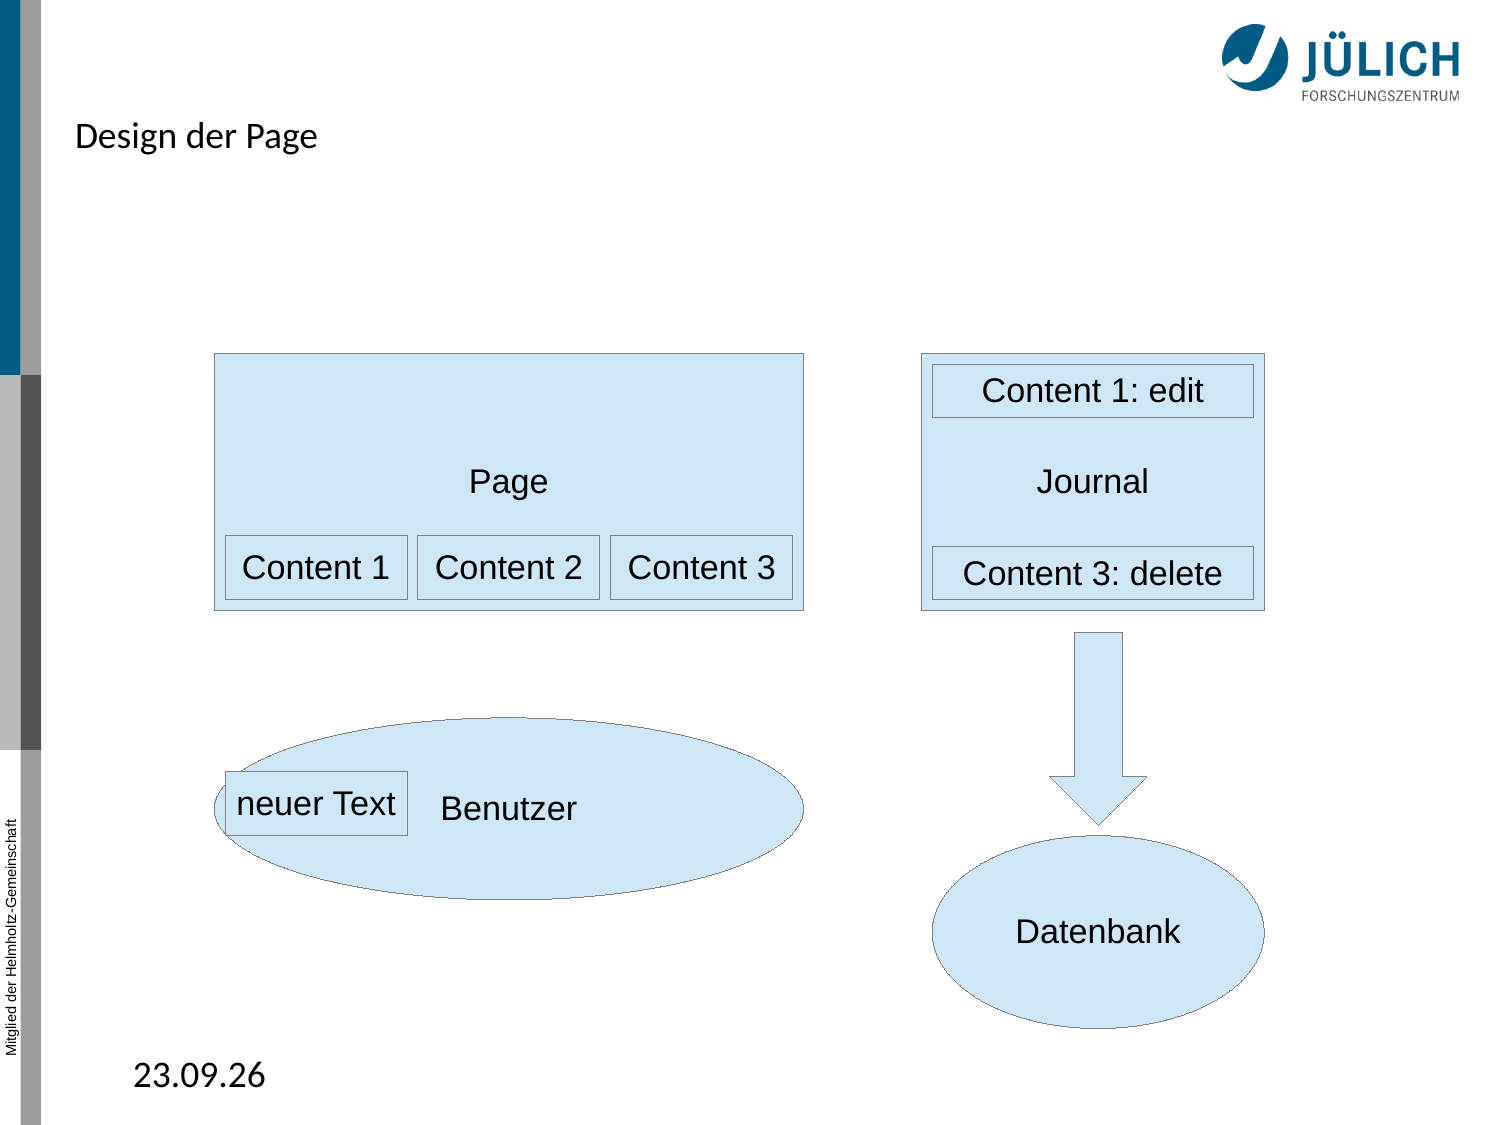

# Design der Page
Page
Journal
Content 1: edit
Content 1
Content 2
Content 3
Content 3: delete
Benutzer
neuer Text
Datenbank